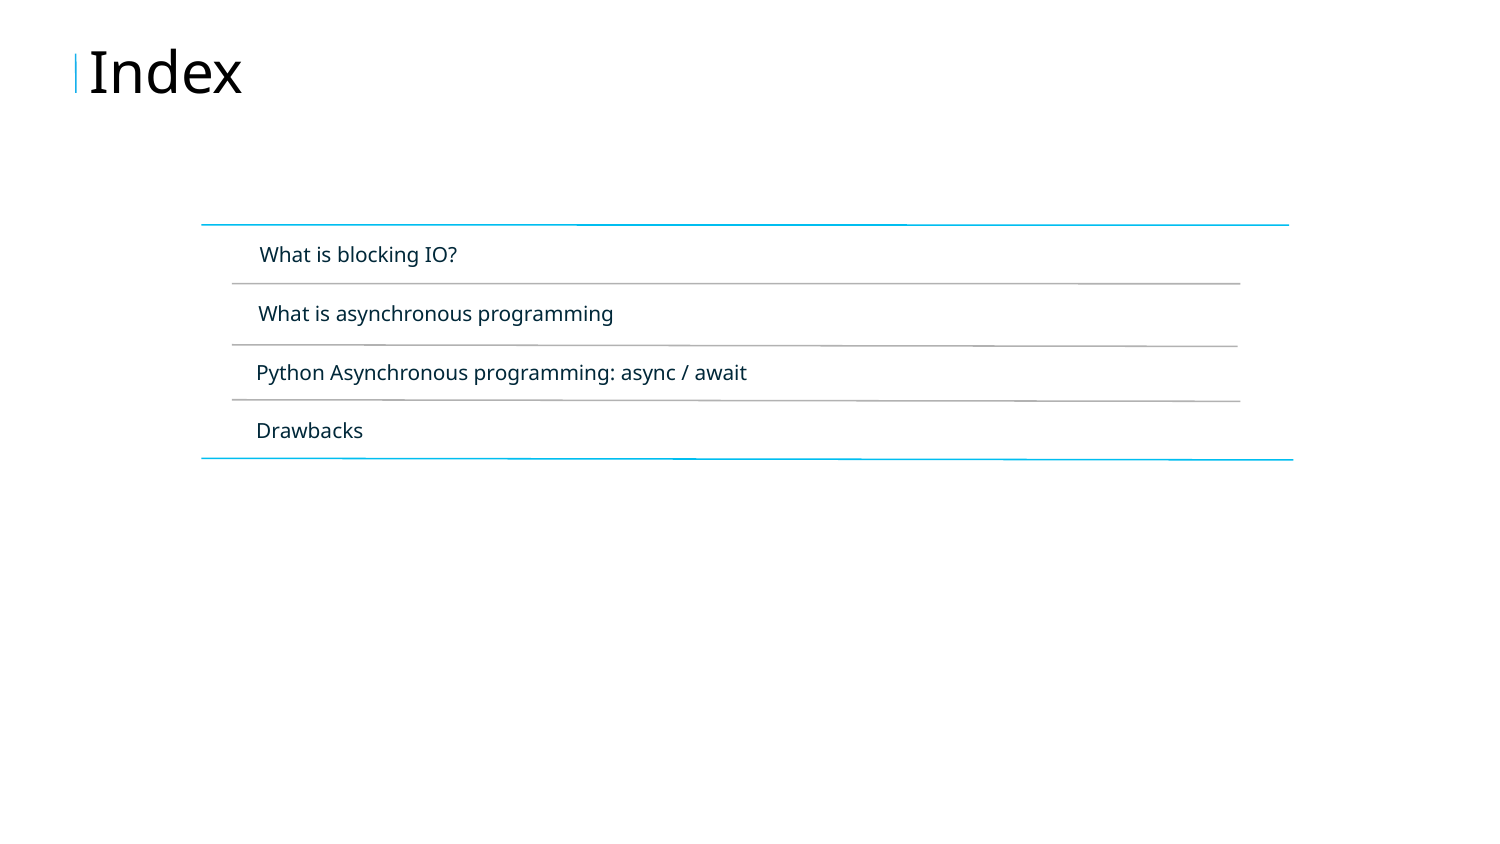

# Index
What is blocking IO?
What is asynchronous programming
Python Asynchronous programming: async / await
Drawbacks